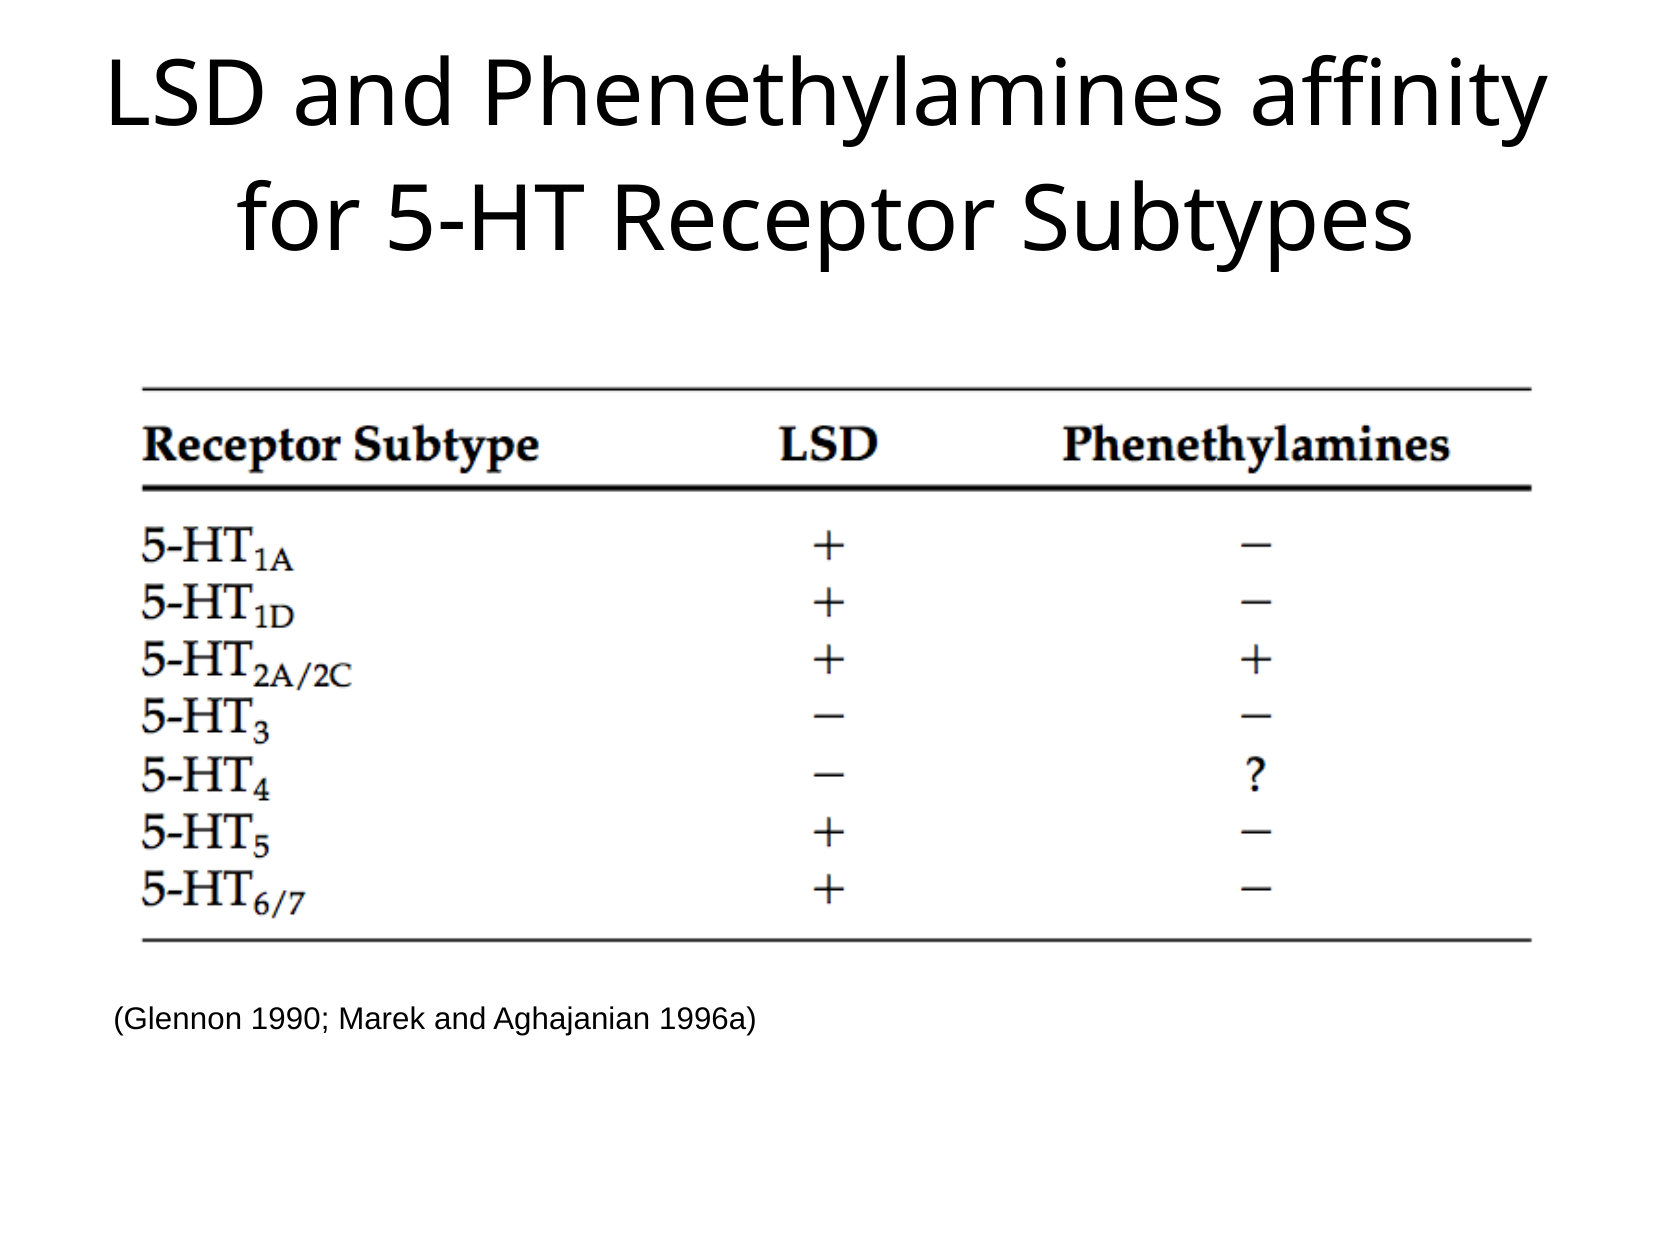

# LSD and Phenethylamines affinity for 5-HT Receptor Subtypes
 (Glennon 1990; Marek and Aghajanian 1996a)